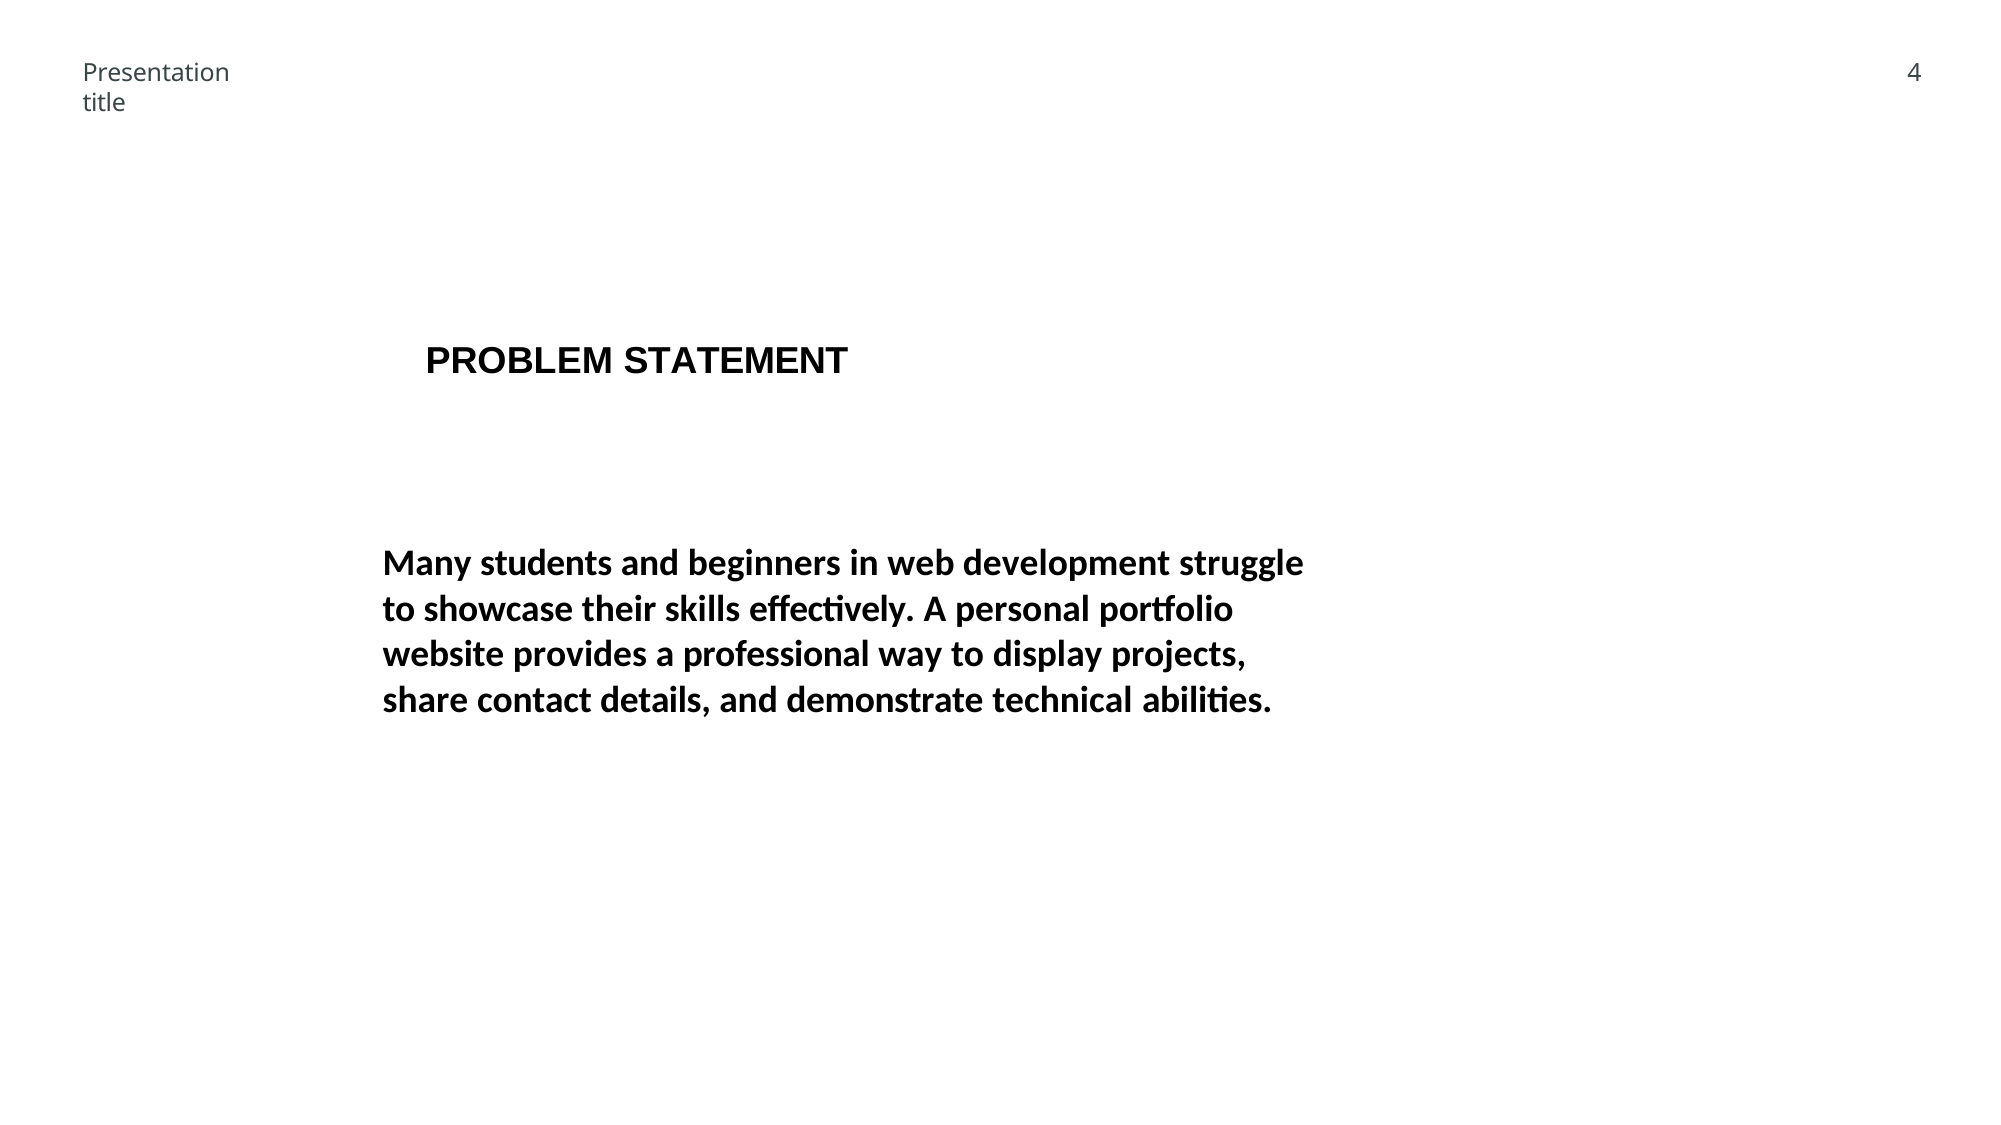

Presentation title
4
PROBLEM STATEMENT
Many students and beginners in web development struggle to showcase their skills effectively. A personal portfolio website provides a professional way to display projects, share contact details, and demonstrate technical abilities.